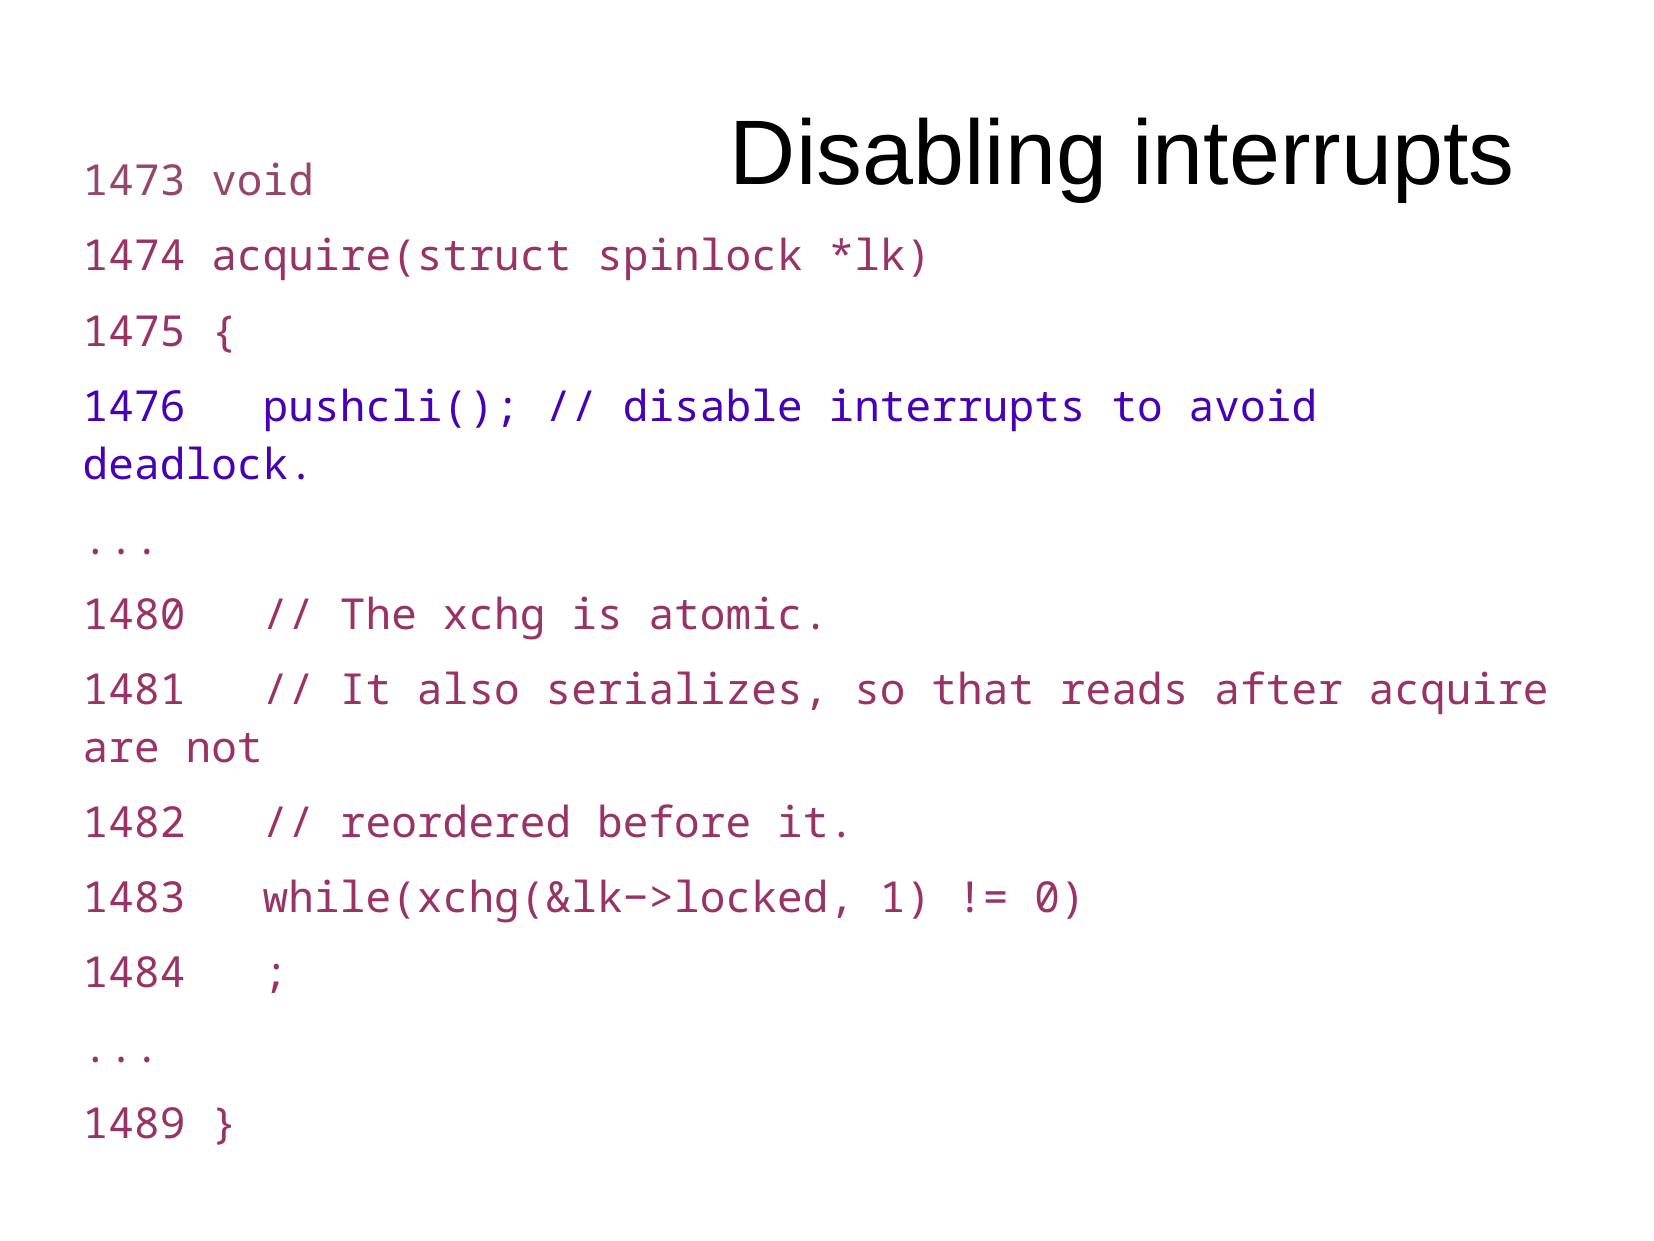

Disabling interrupts
# 1473 void
1474 acquire(struct spinlock *lk)
1475 {
1476 pushcli(); // disable interrupts to avoid deadlock.
...
1480 // The xchg is atomic.
1481 // It also serializes, so that reads after acquire are not
1482 // reordered before it.
1483 while(xchg(&lk−>locked, 1) != 0)
1484 ;
...
1489 }